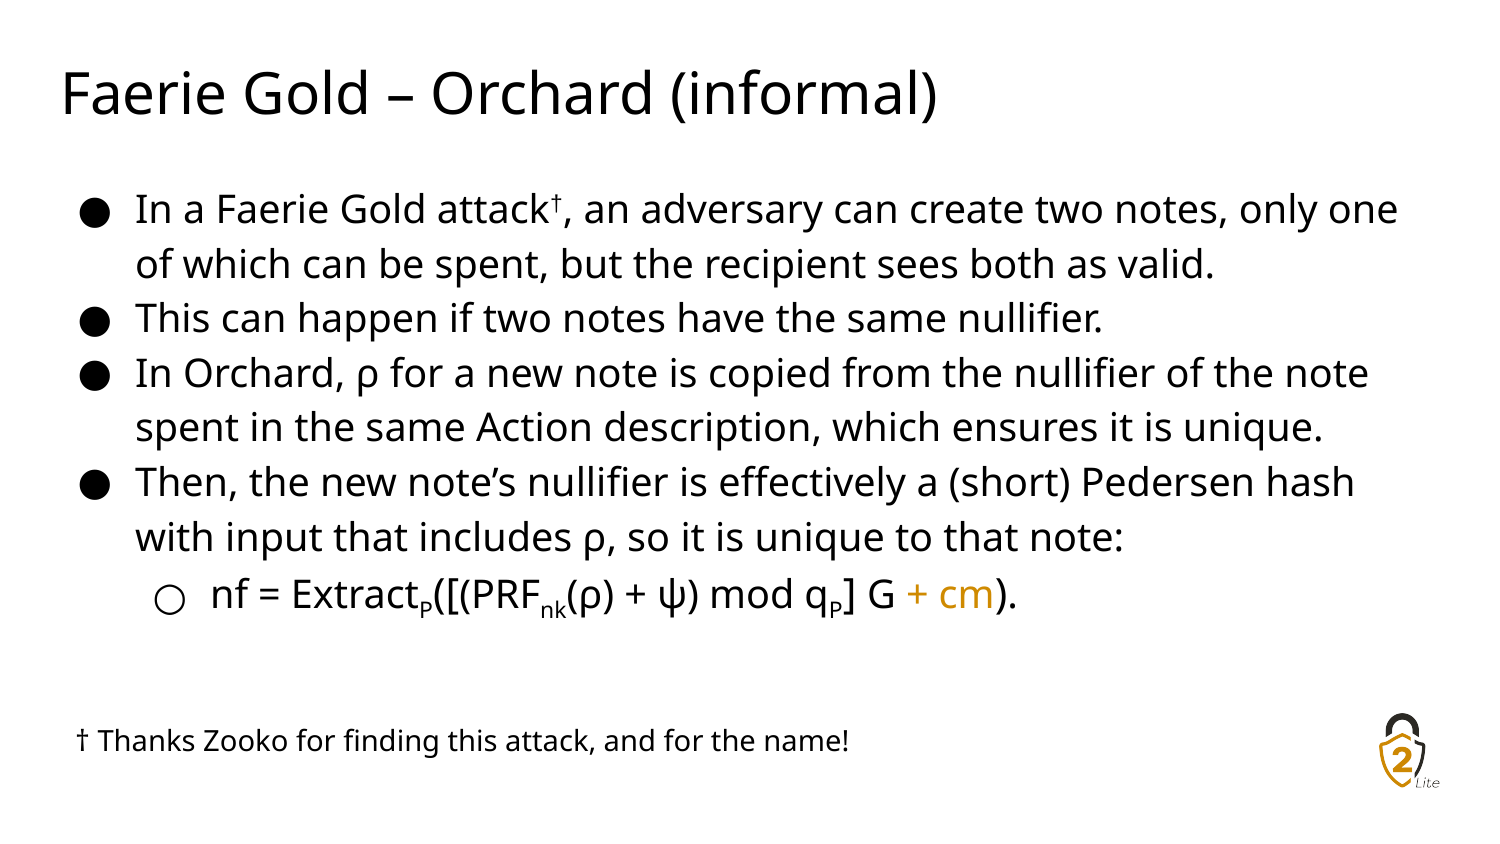

# Faerie Gold – Orchard (informal)
In a Faerie Gold attack†, an adversary can create two notes, only one of which can be spent, but the recipient sees both as valid.
This can happen if two notes have the same nullifier.
In Orchard, ρ for a new note is copied from the nullifier of the note spent in the same Action description, which ensures it is unique.
Then, the new note’s nullifier is effectively a (short) Pedersen hash with input that includes ρ, so it is unique to that note:
nf = ExtractP([(PRFnk(ρ) + ψ) mod qP] G + cm).
† Thanks Zooko for finding this attack, and for the name!